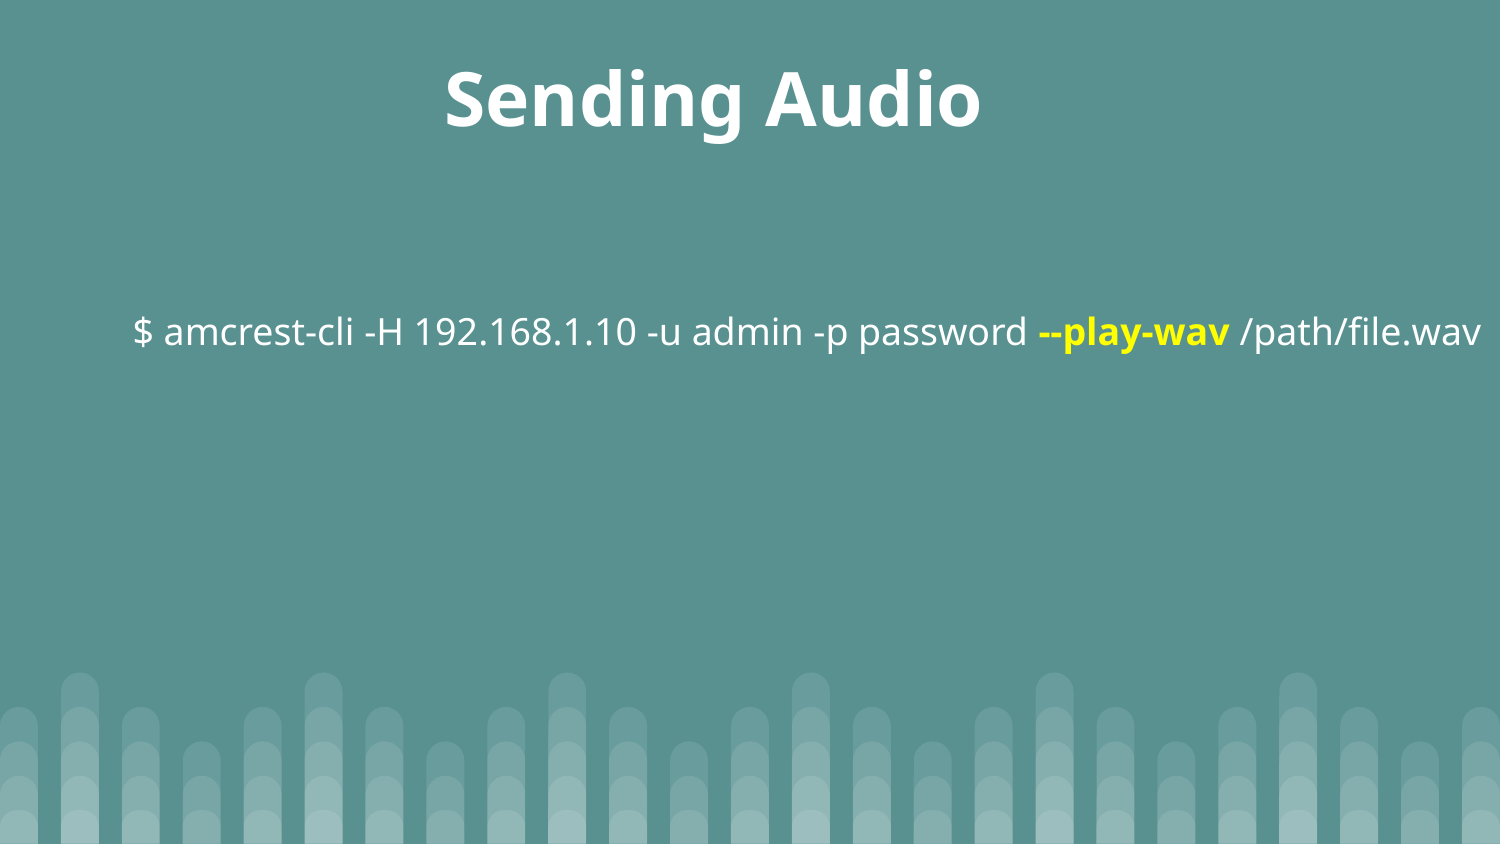

# Sending Audio
$ amcrest-cli -H 192.168.1.10 -u admin -p password --play-wav /path/file.wav